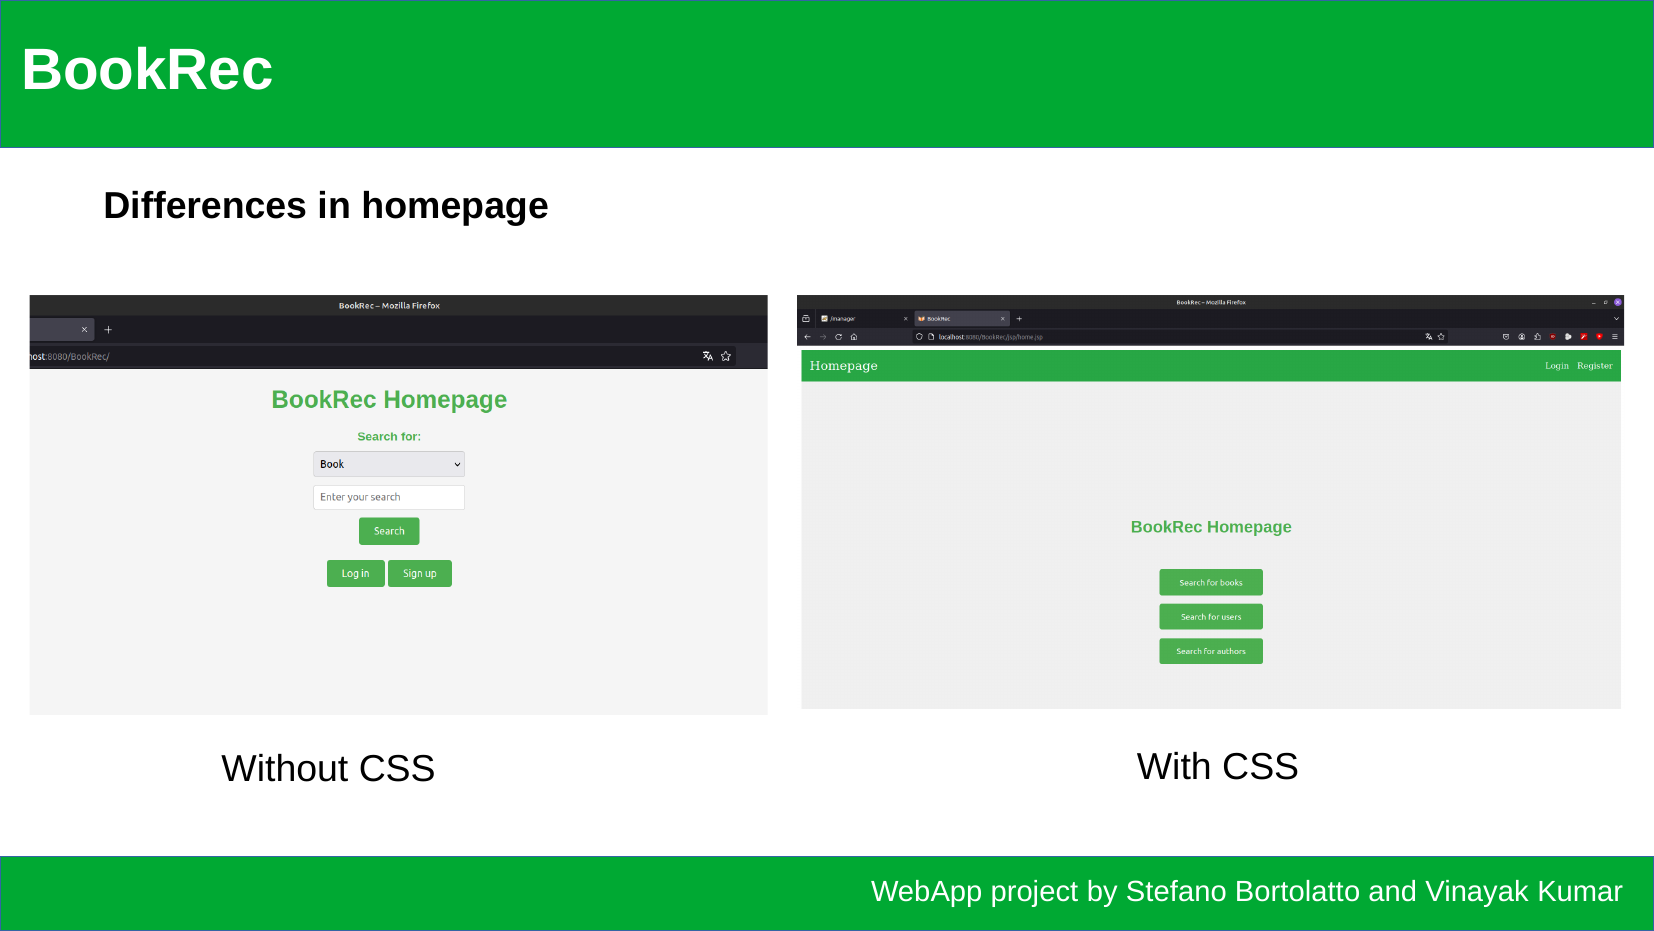

BookRec
Differences in homepage
With CSS
Without CSS
WebApp project by Stefano Bortolatto and Vinayak Kumar